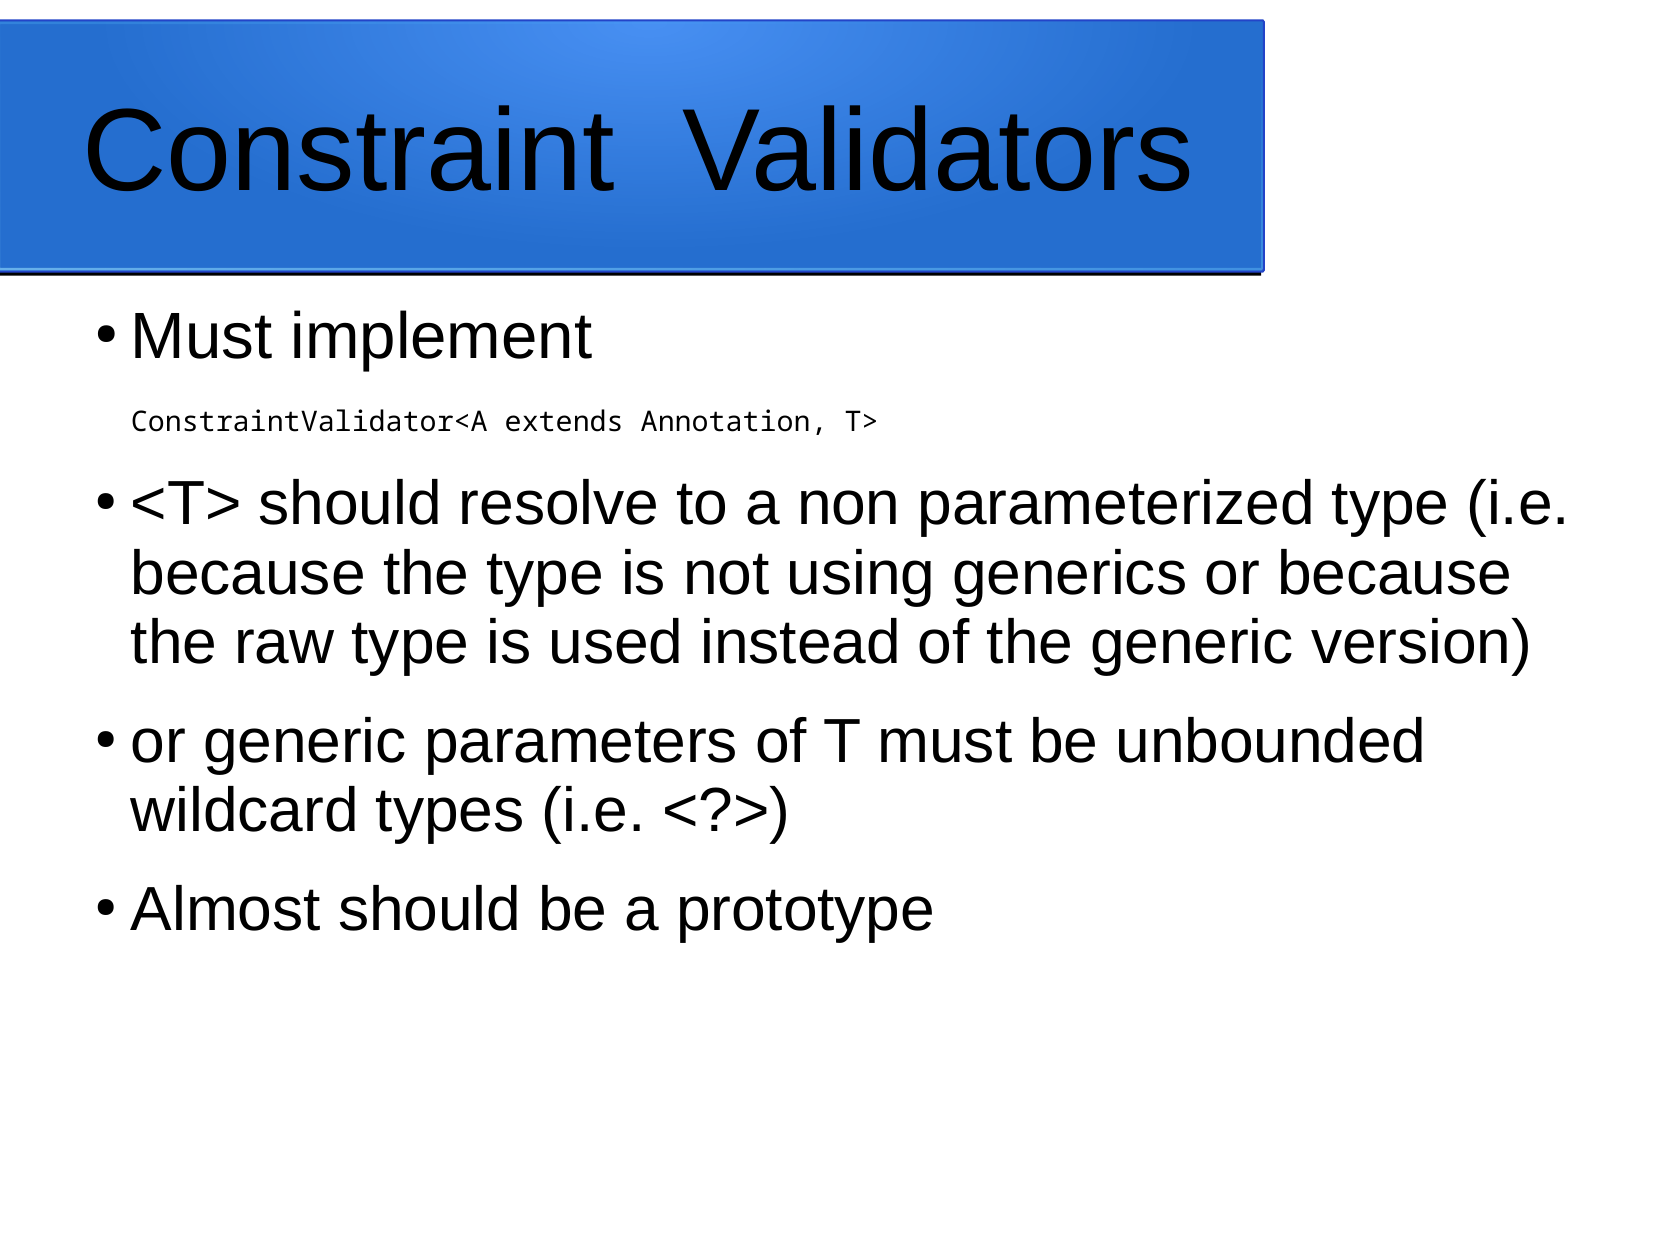

# Constraint	Validators
Must implement
ConstraintValidator<A extends Annotation, T>
<T> should resolve to a non parameterized type (i.e. because the type is not using generics or because the raw type is used instead of the generic version)
or generic parameters of T must be unbounded wildcard types (i.e. <?>)
Almost should be a prototype